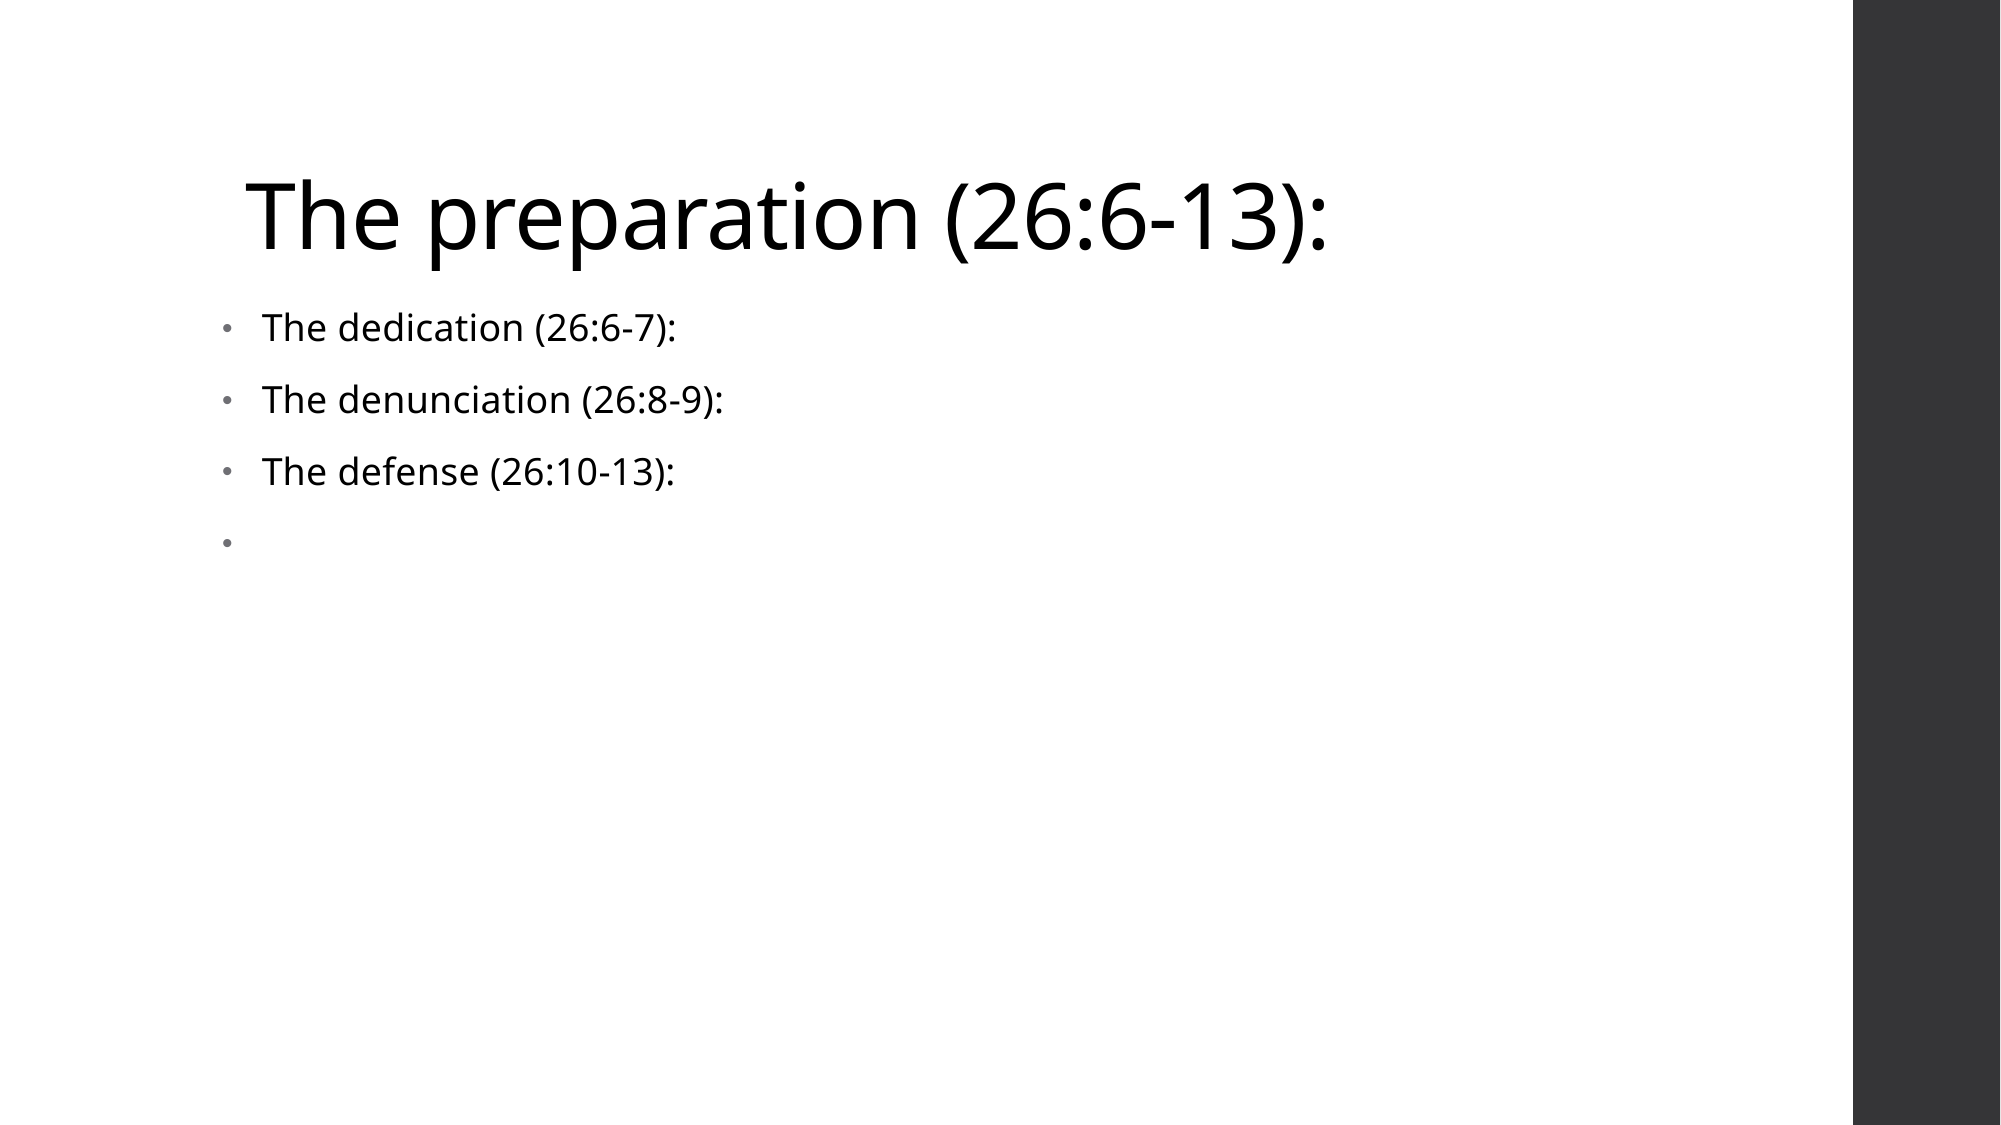

# The preparation (26:6-13):
 The dedication (26:6-7):
 The denunciation (26:8-9):
 The defense (26:10-13):